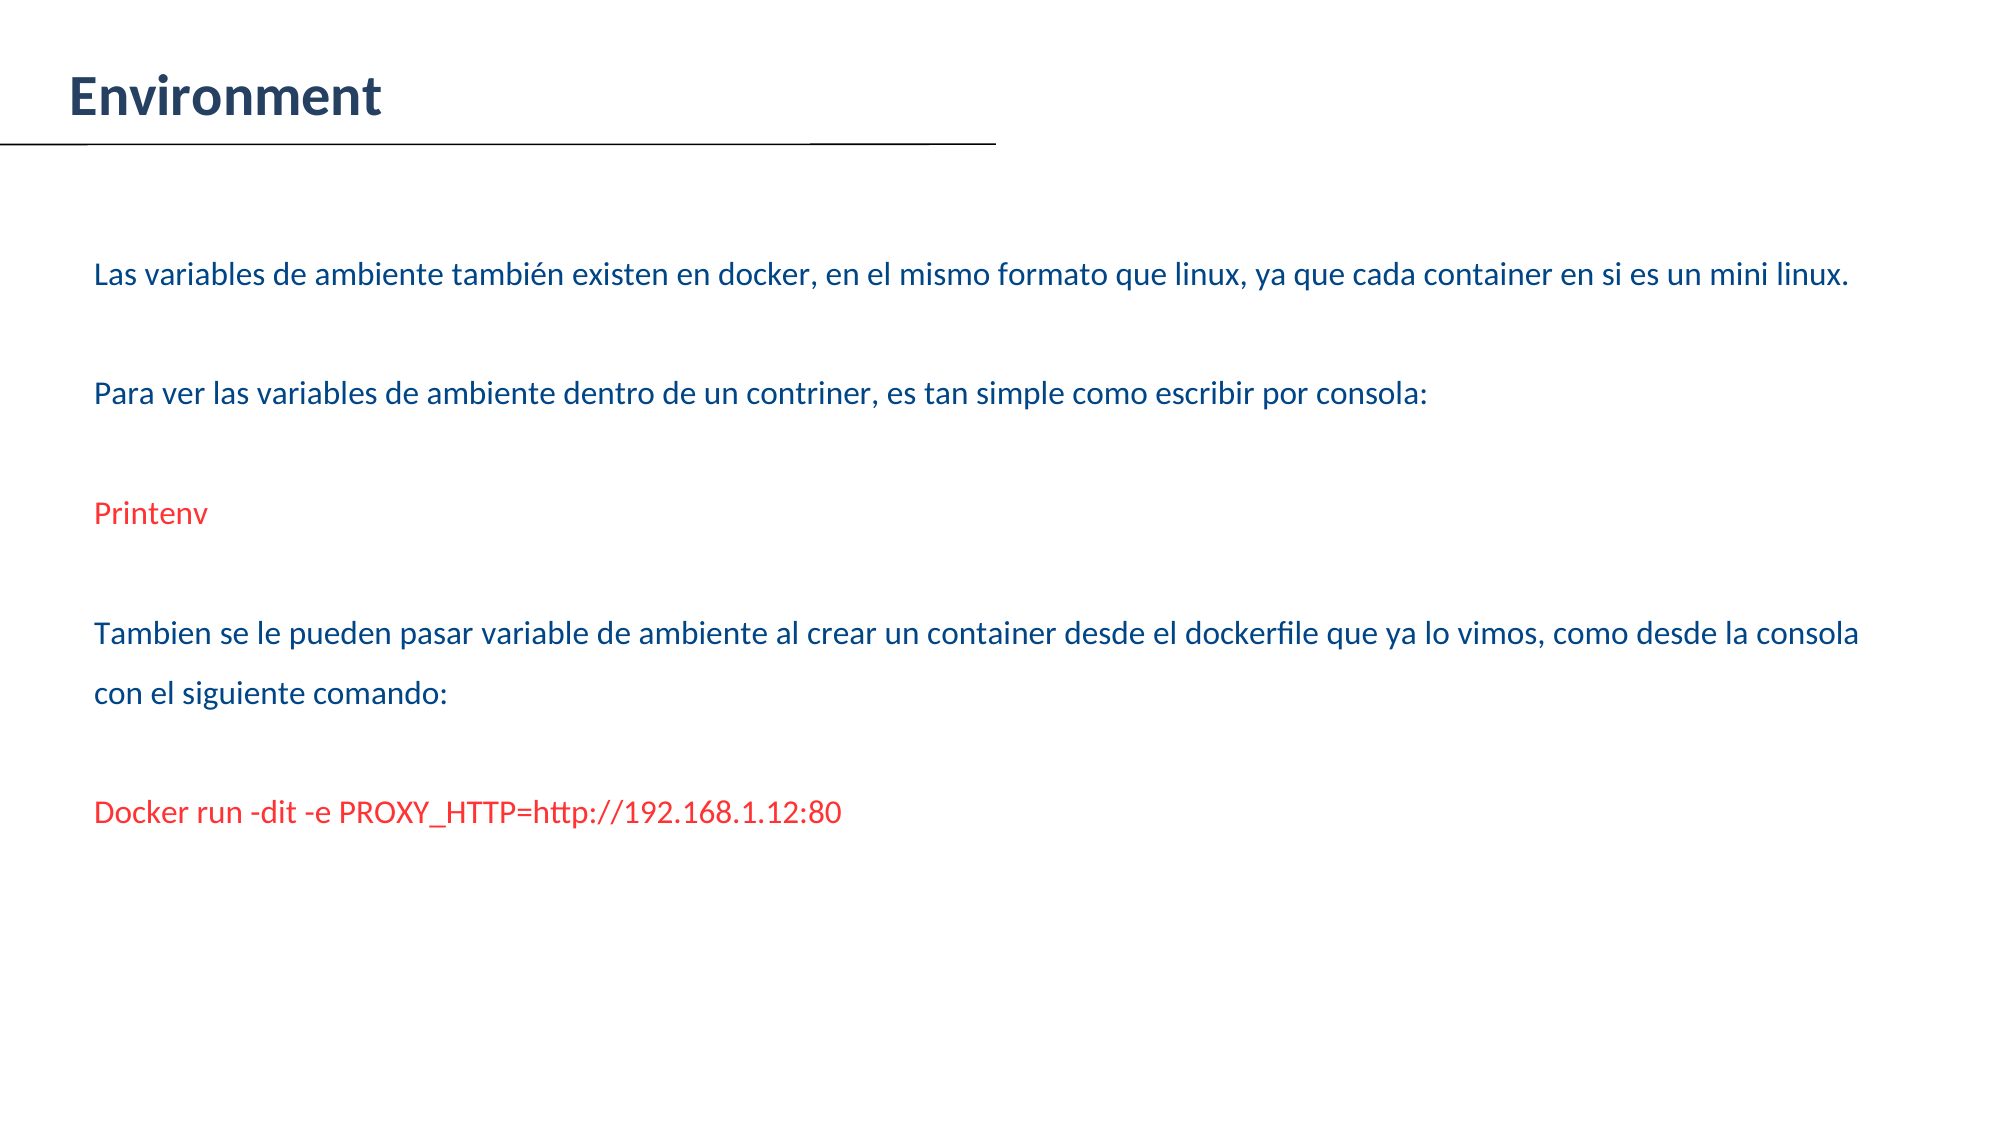

Environment
Las variables de ambiente también existen en docker, en el mismo formato que linux, ya que cada container en si es un mini linux.
Para ver las variables de ambiente dentro de un contriner, es tan simple como escribir por consola:
Printenv
Tambien se le pueden pasar variable de ambiente al crear un container desde el dockerfile que ya lo vimos, como desde la consola con el siguiente comando:
Docker run -dit -e PROXY_HTTP=http://192.168.1.12:80